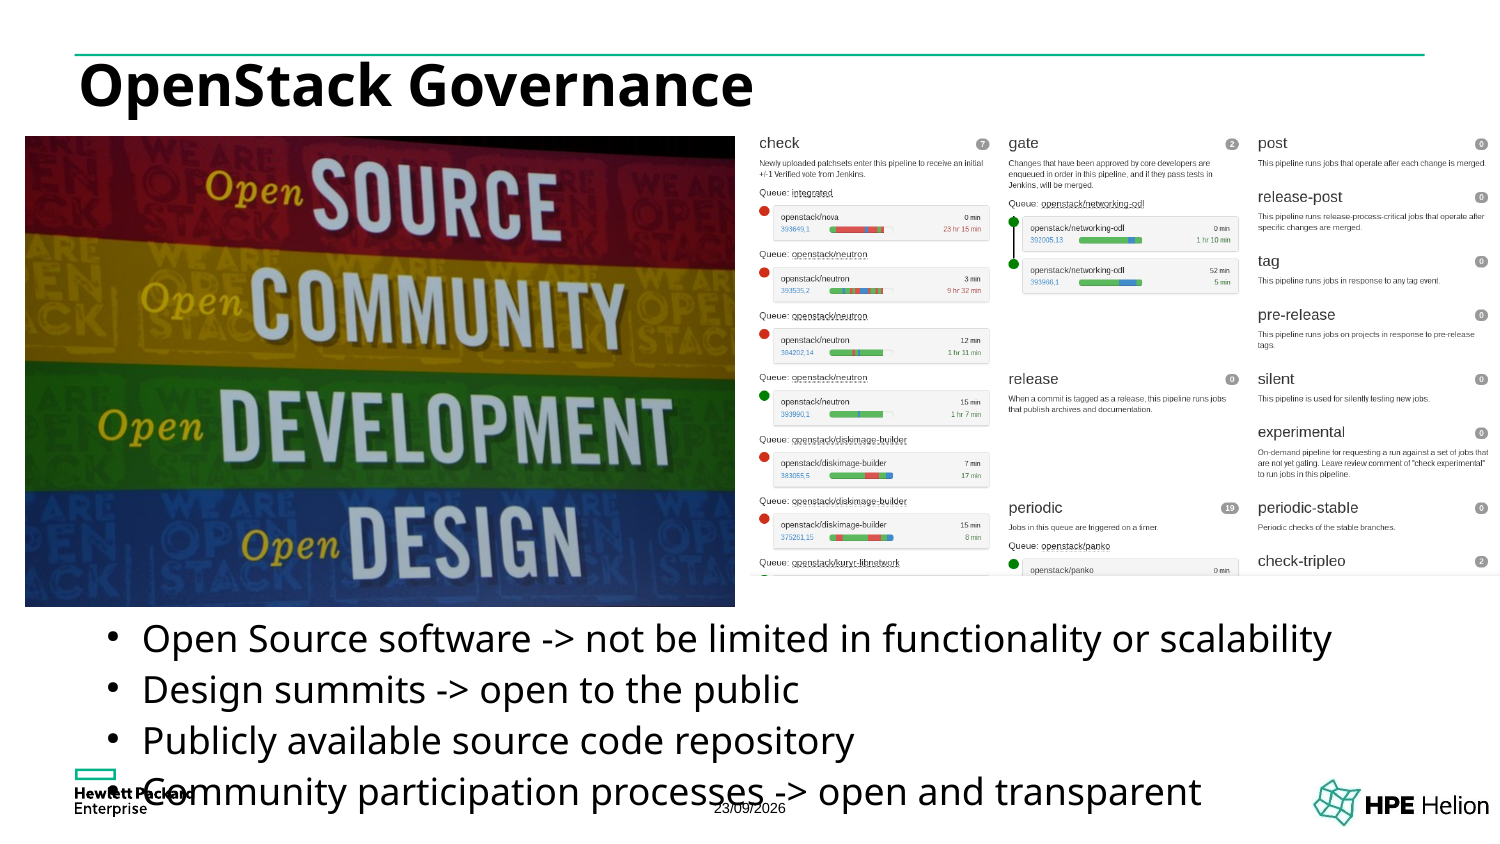

OpenStack Governance
Open Source software -> not be limited in functionality or scalability
Design summits -> open to the public
Publicly available source code repository
Community participation processes -> open and transparent